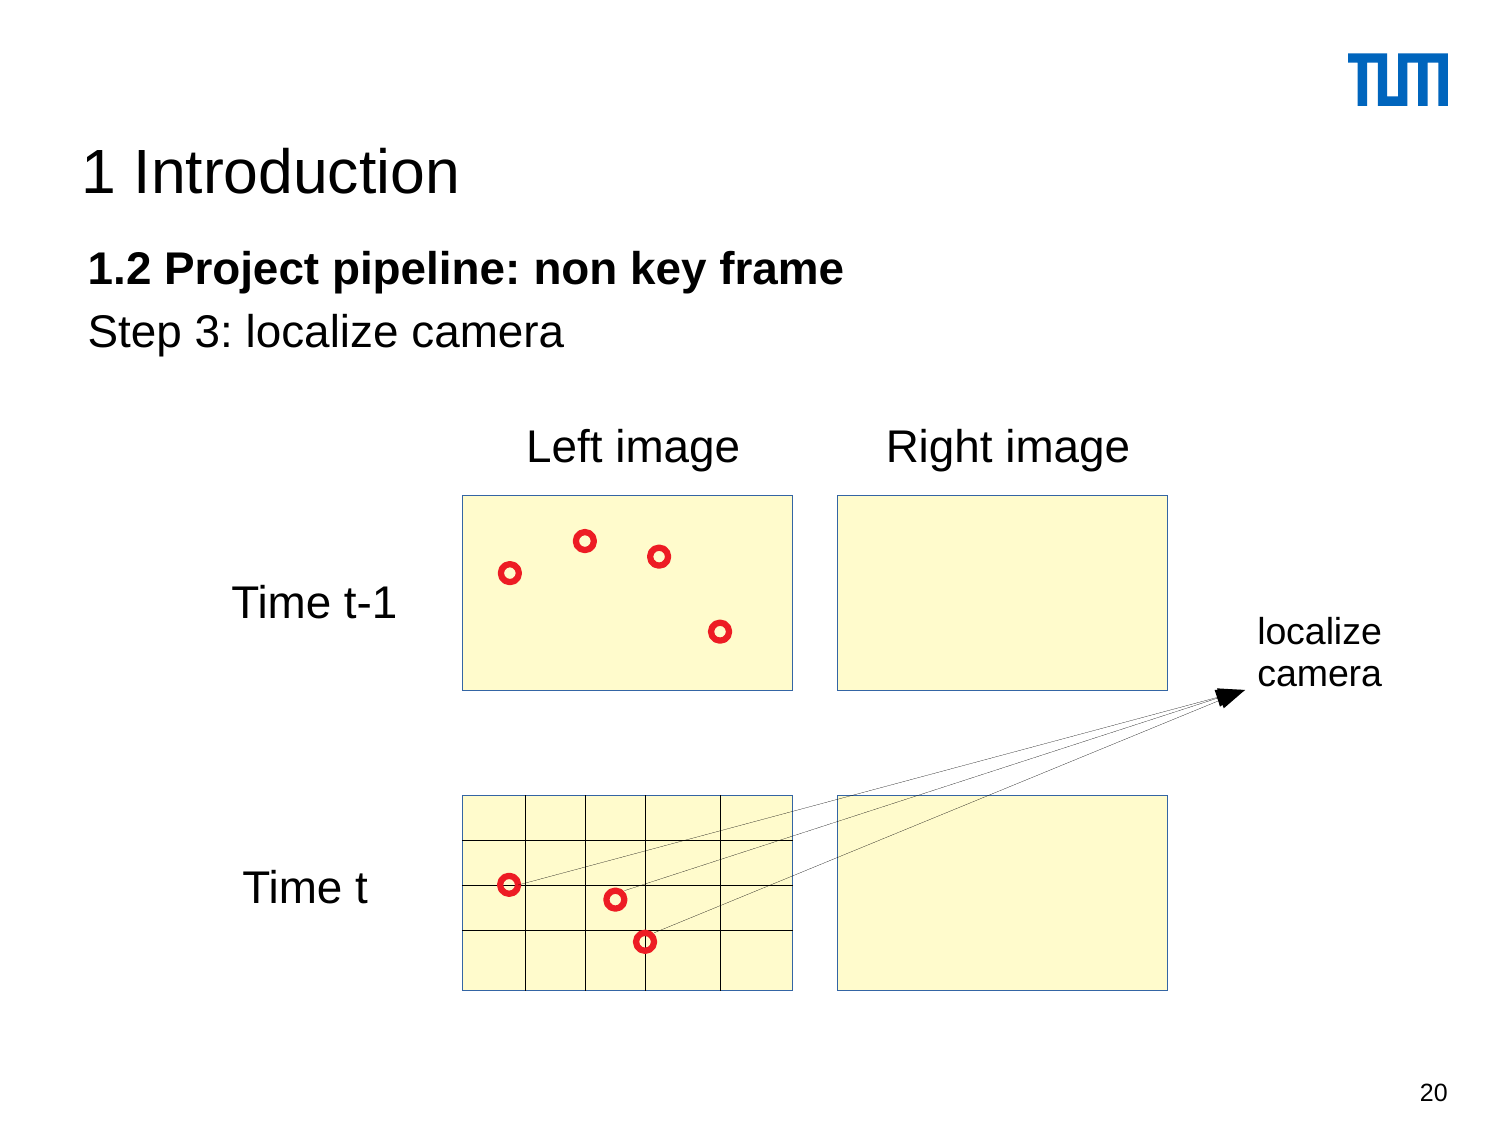

1 Introduction
# 1.2 Project pipeline: non key frame
Step 3: localize camera
Left image
Right image
Time t-1
localize
camera
Time t